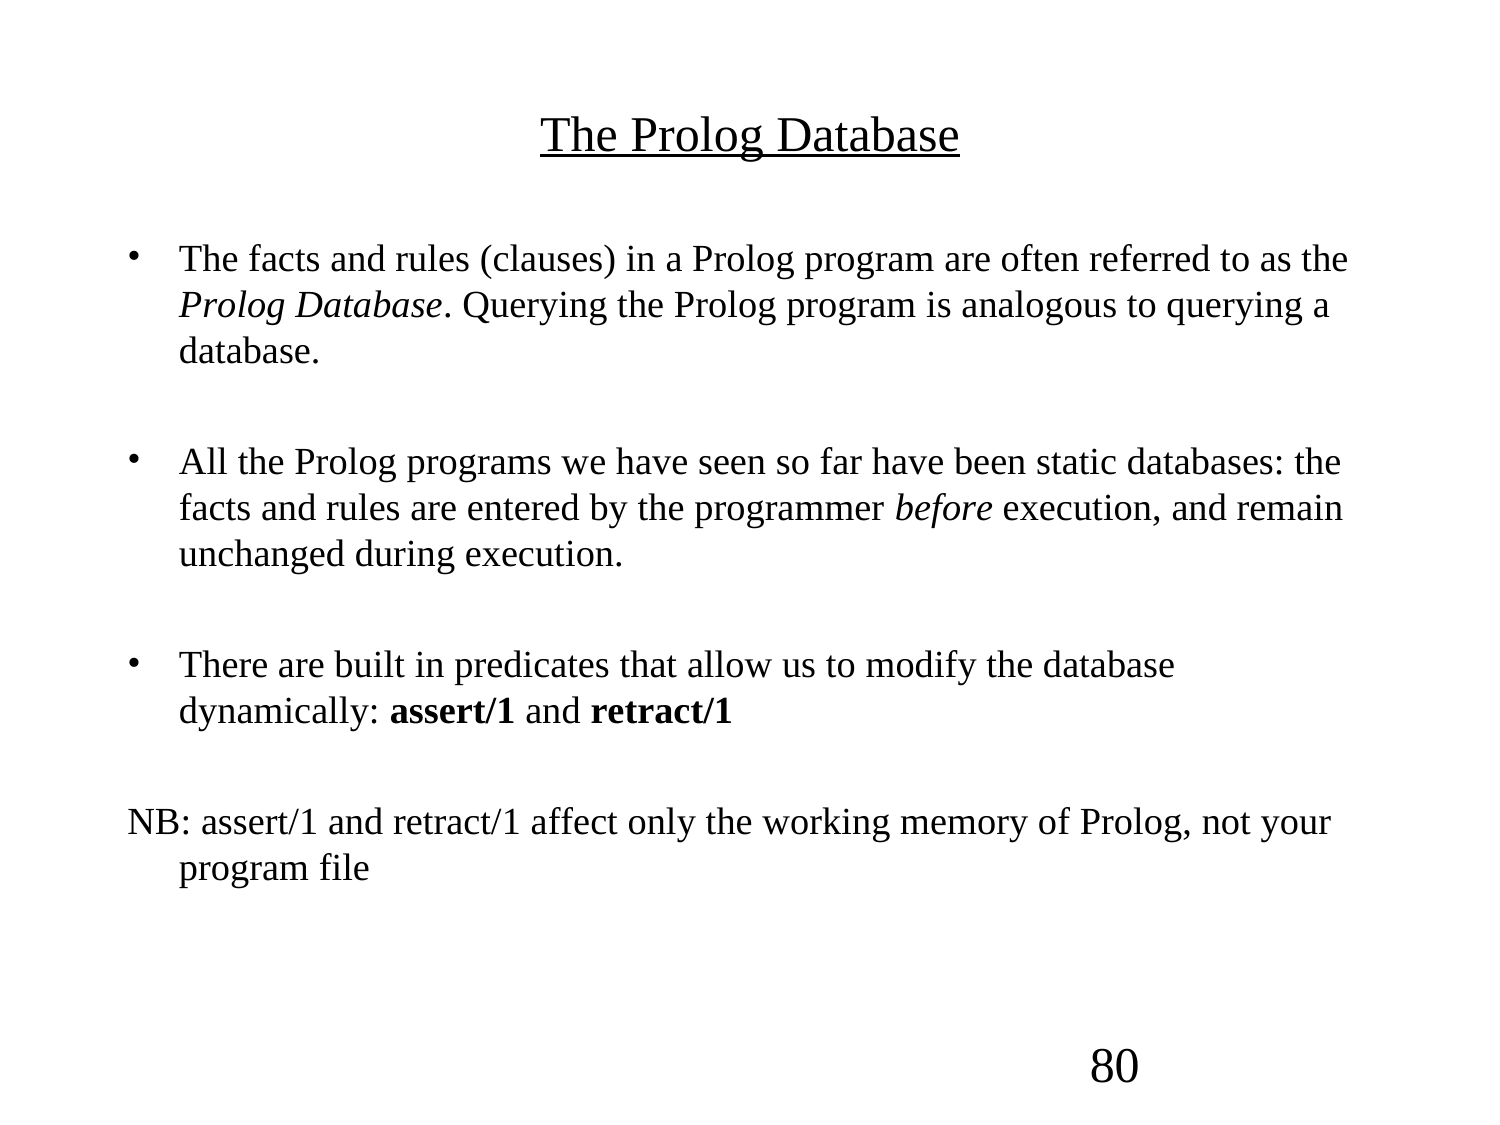

# The Prolog Database
The facts and rules (clauses) in a Prolog program are often referred to as the Prolog Database. Querying the Prolog program is analogous to querying a database.
All the Prolog programs we have seen so far have been static databases: the facts and rules are entered by the programmer before execution, and remain unchanged during execution.
There are built in predicates that allow us to modify the database dynamically: assert/1 and retract/1
NB: assert/1 and retract/1 affect only the working memory of Prolog, not your program file
80